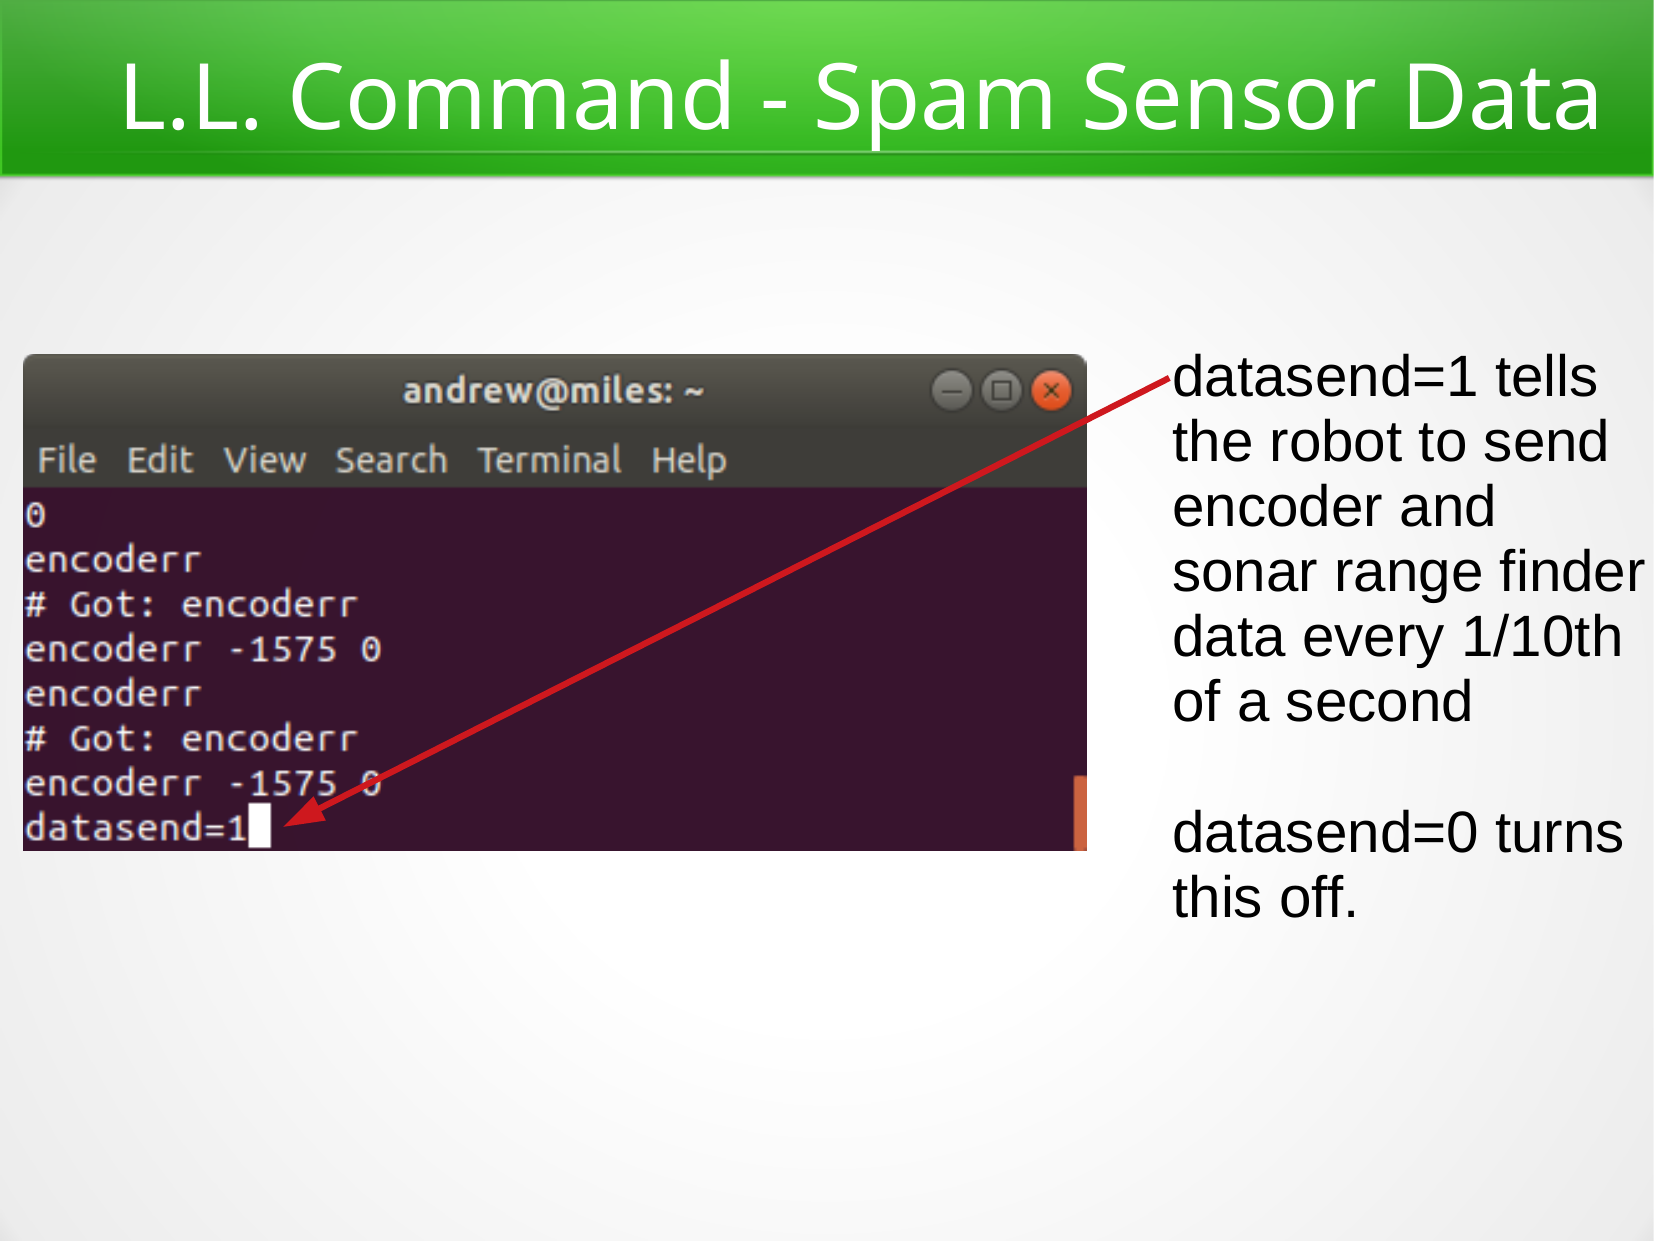

# L.L. Command - Spam Sensor Data
datasend=1 tells the robot to send encoder and sonar range finder data every 1/10th of a second
datasend=0 turns this off.